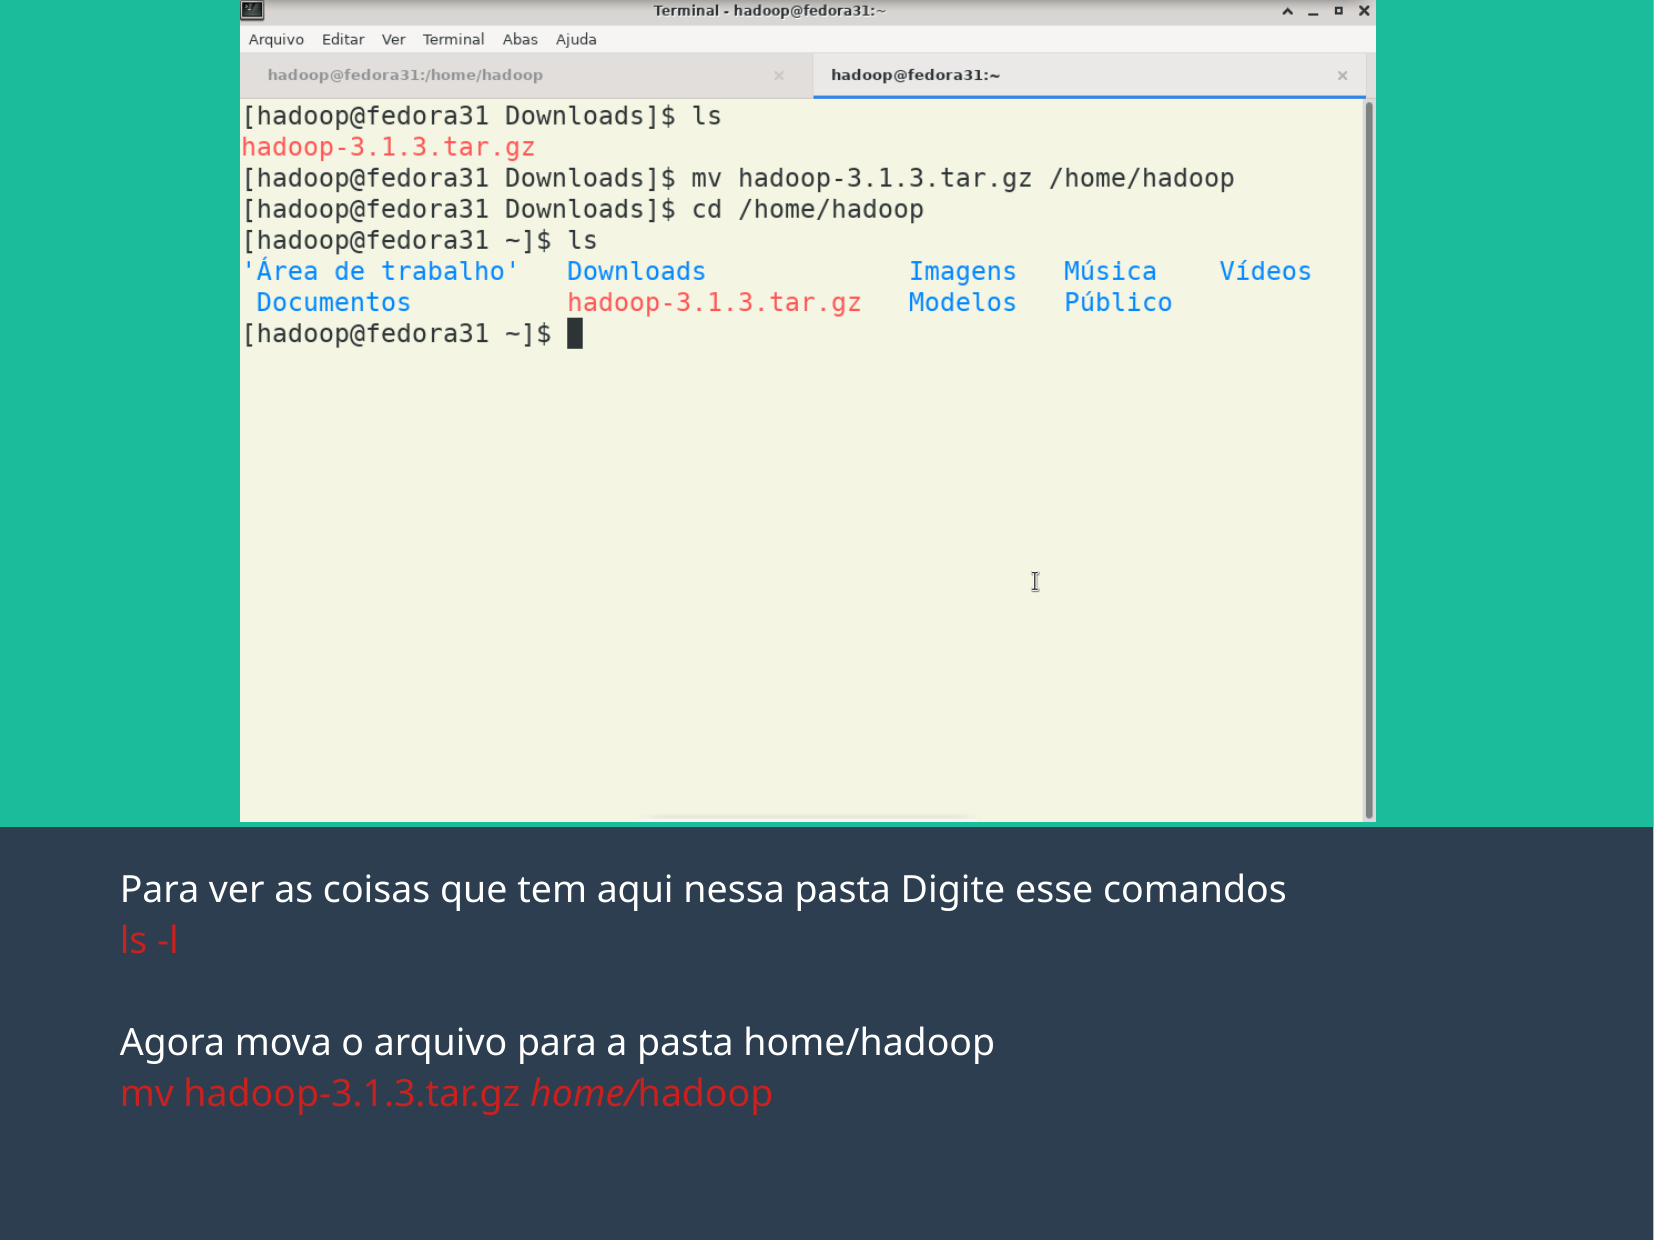

Para ver as coisas que tem aqui nessa pasta Digite esse comandos
ls -l
Agora mova o arquivo para a pasta home/hadoop
mv hadoop-3.1.3.tar.gz home/hadoop